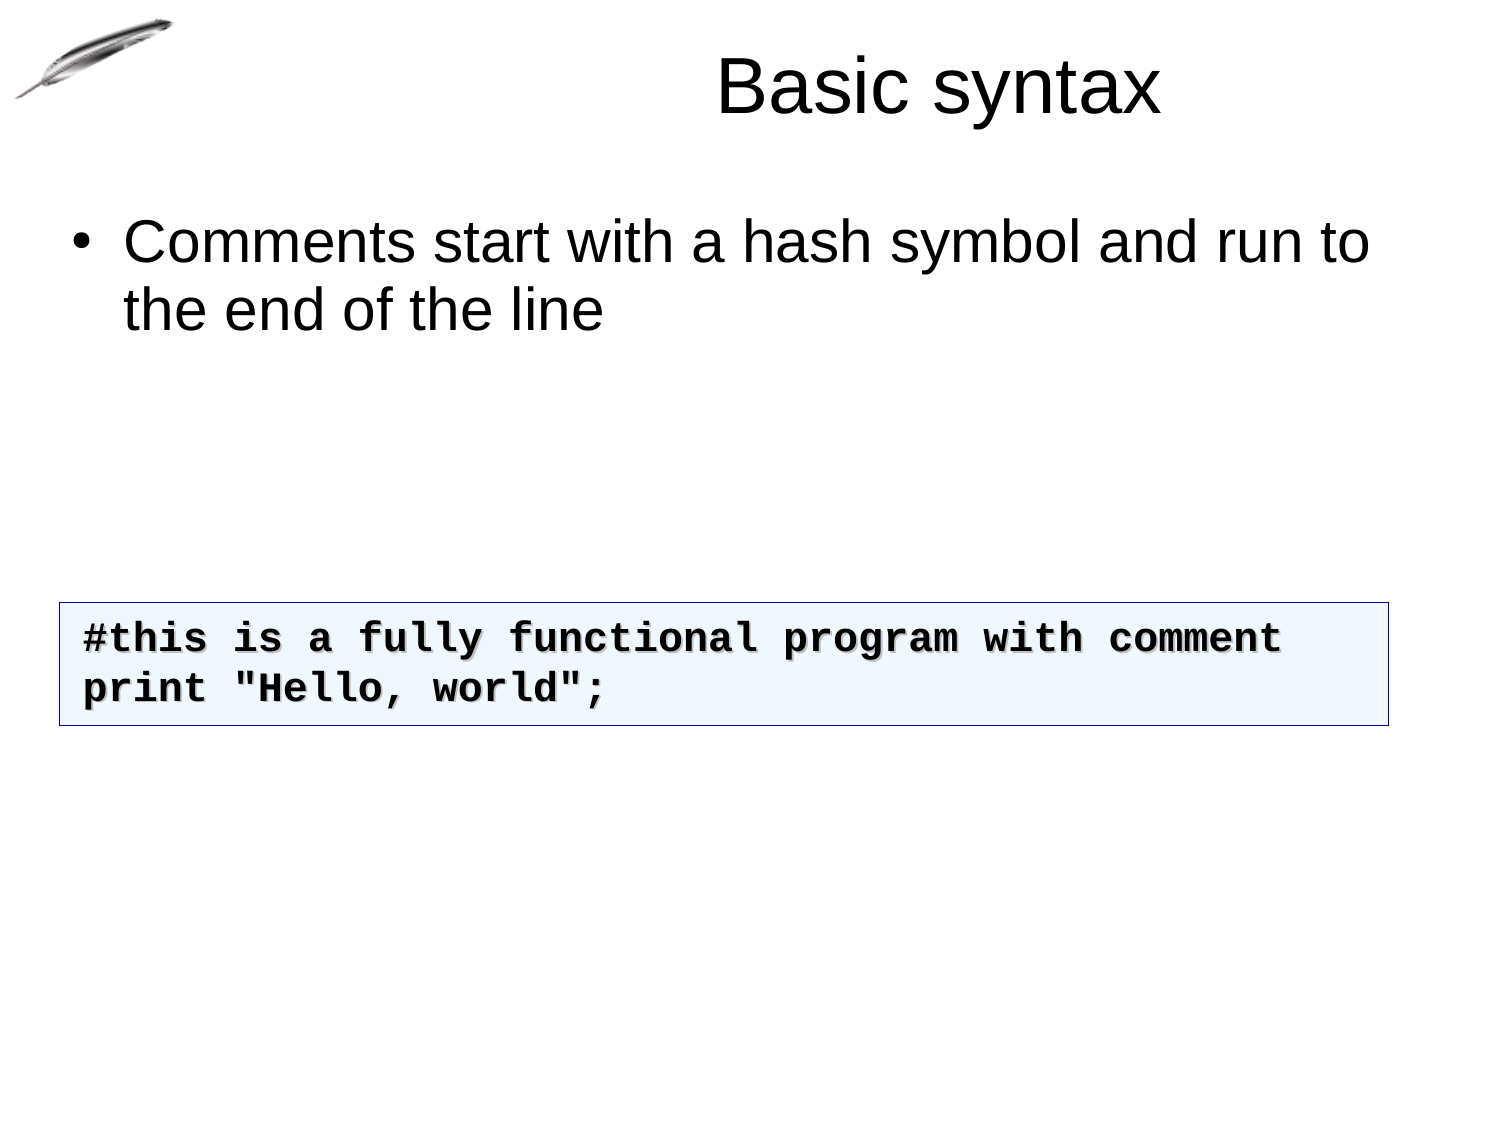

# Basic syntax
Comments start with a hash symbol and run to the end of the line
#this is a fully functional program with comment
print "Hello, world";